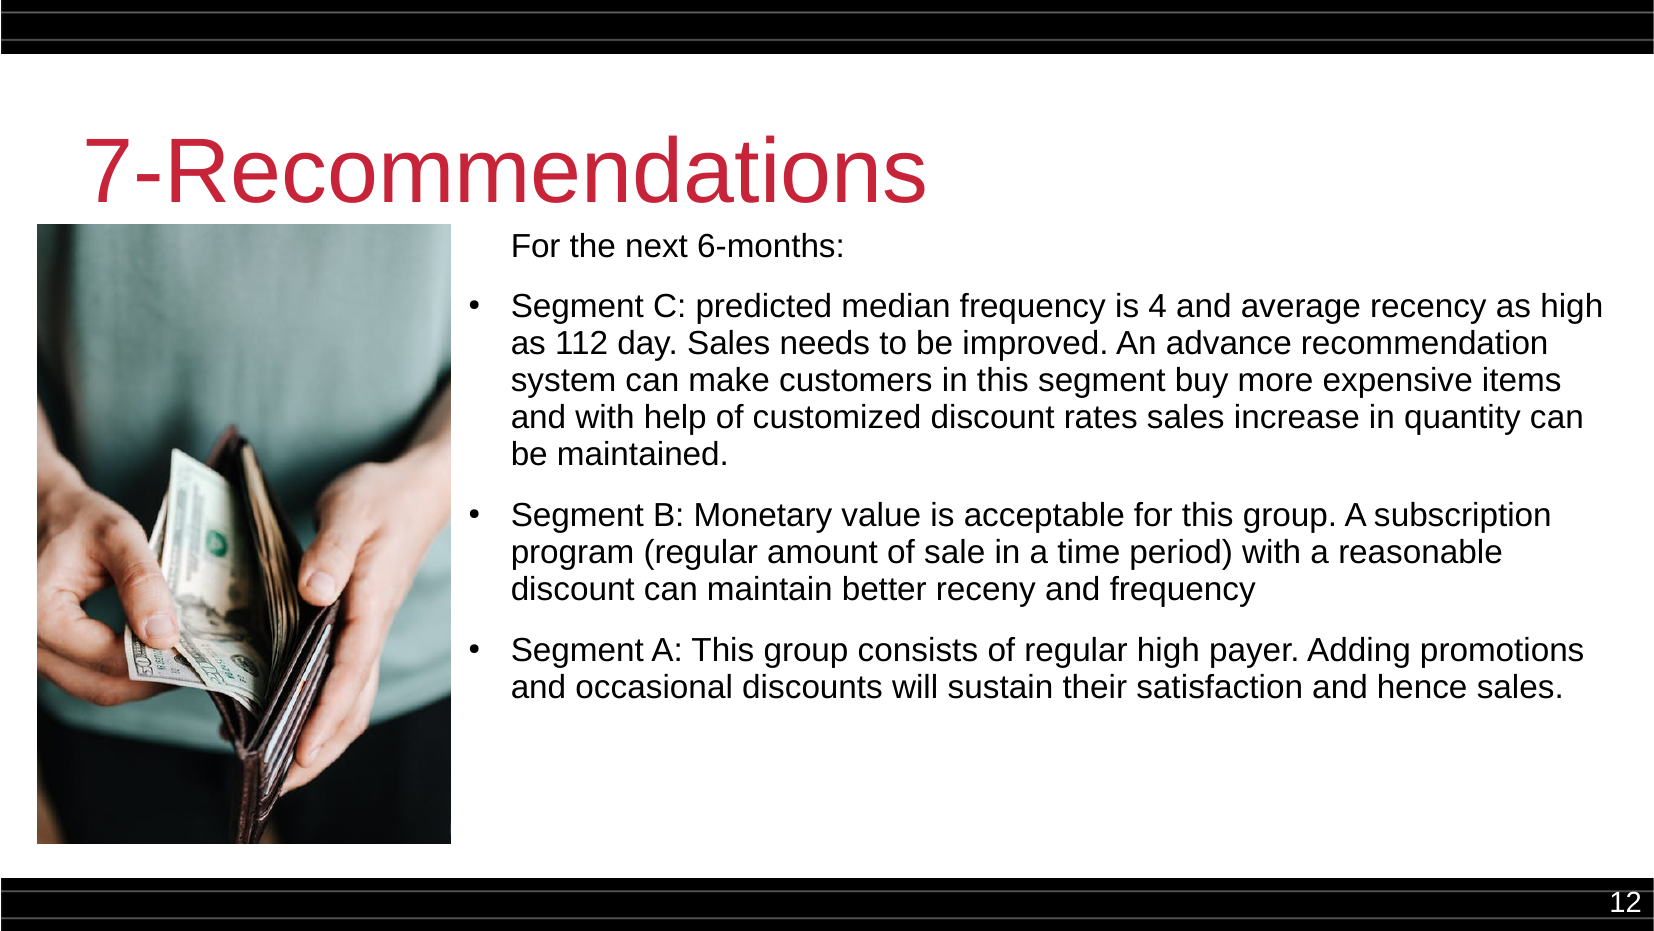

# 7-Recommendations
For the next 6-months:
Segment C: predicted median frequency is 4 and average recency as high as 112 day. Sales needs to be improved. An advance recommendation system can make customers in this segment buy more expensive items and with help of customized discount rates sales increase in quantity can be maintained.
Segment B: Monetary value is acceptable for this group. A subscription program (regular amount of sale in a time period) with a reasonable discount can maintain better receny and frequency
Segment A: This group consists of regular high payer. Adding promotions and occasional discounts will sustain their satisfaction and hence sales.